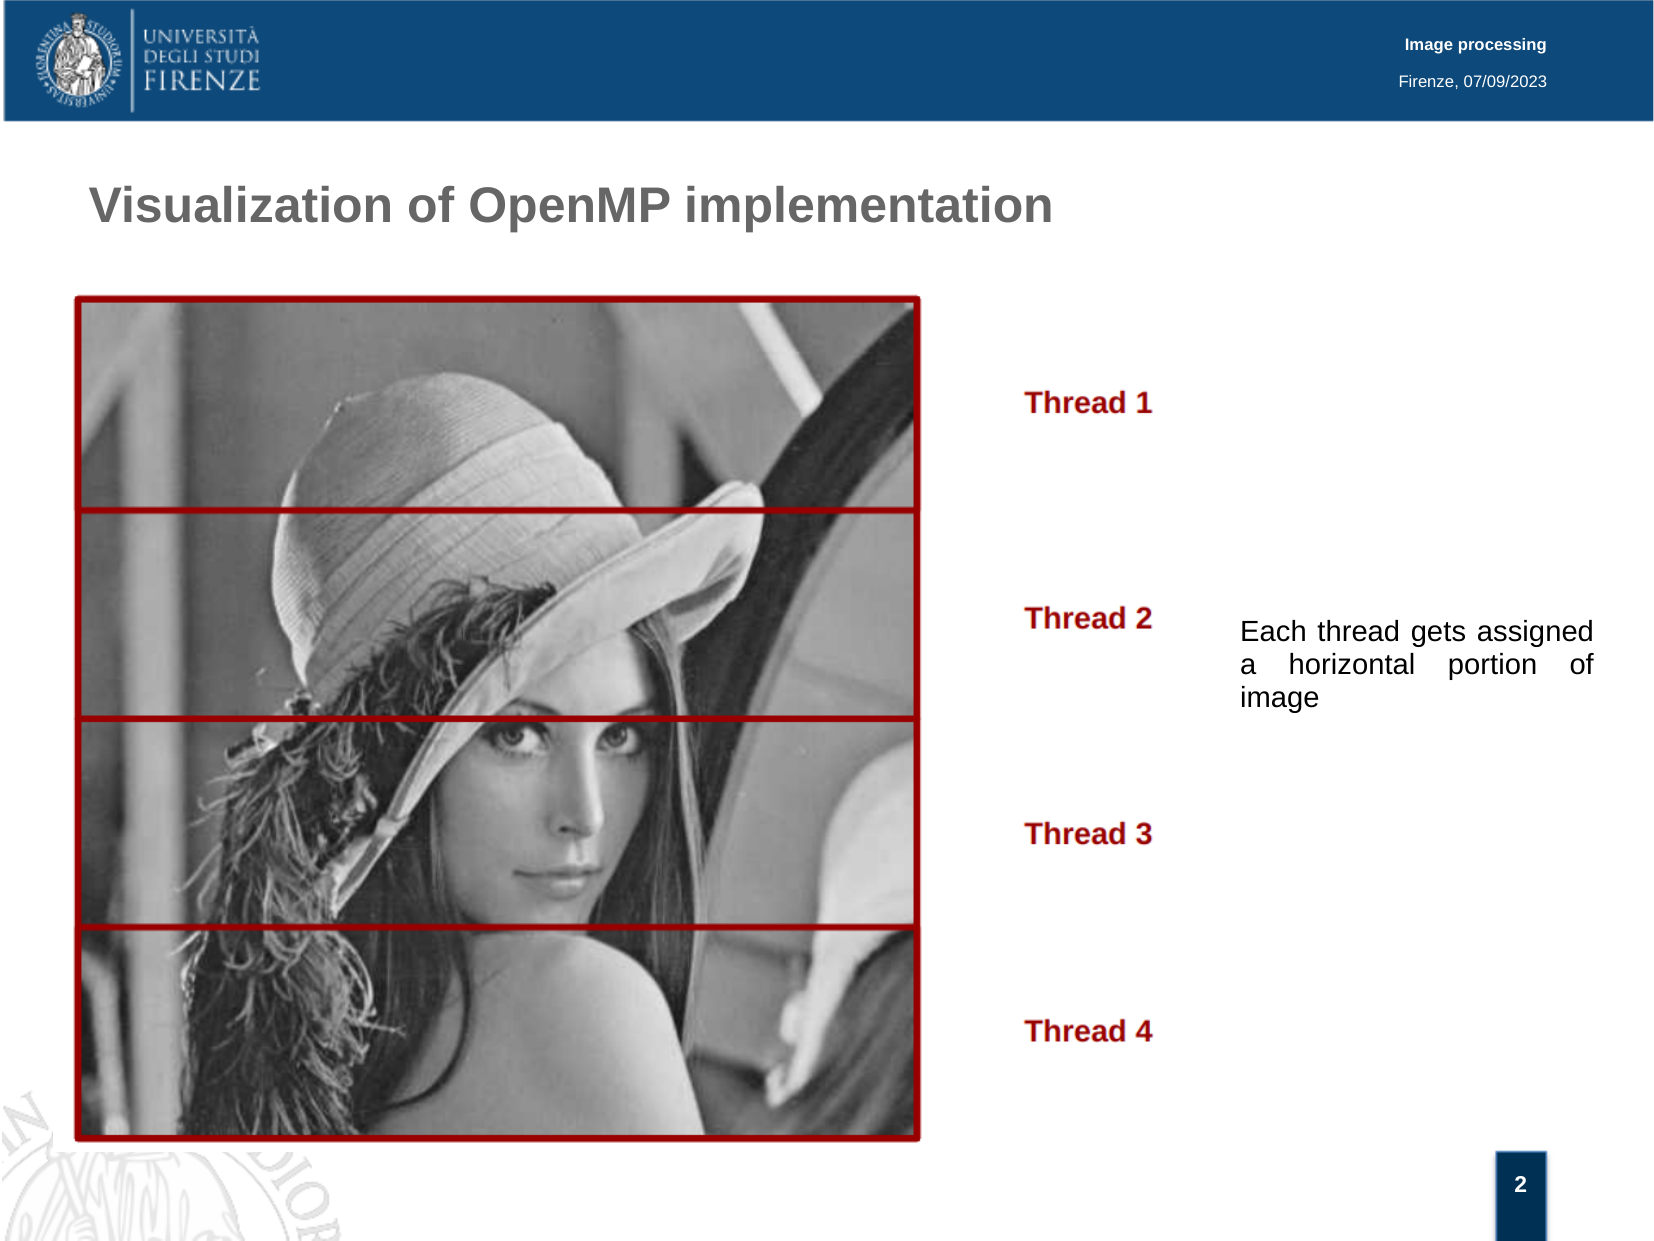

Image processing
Firenze, 07/09/2023
Visualization of OpenMP implementation
Each thread gets assigned a horizontal portion of image
2